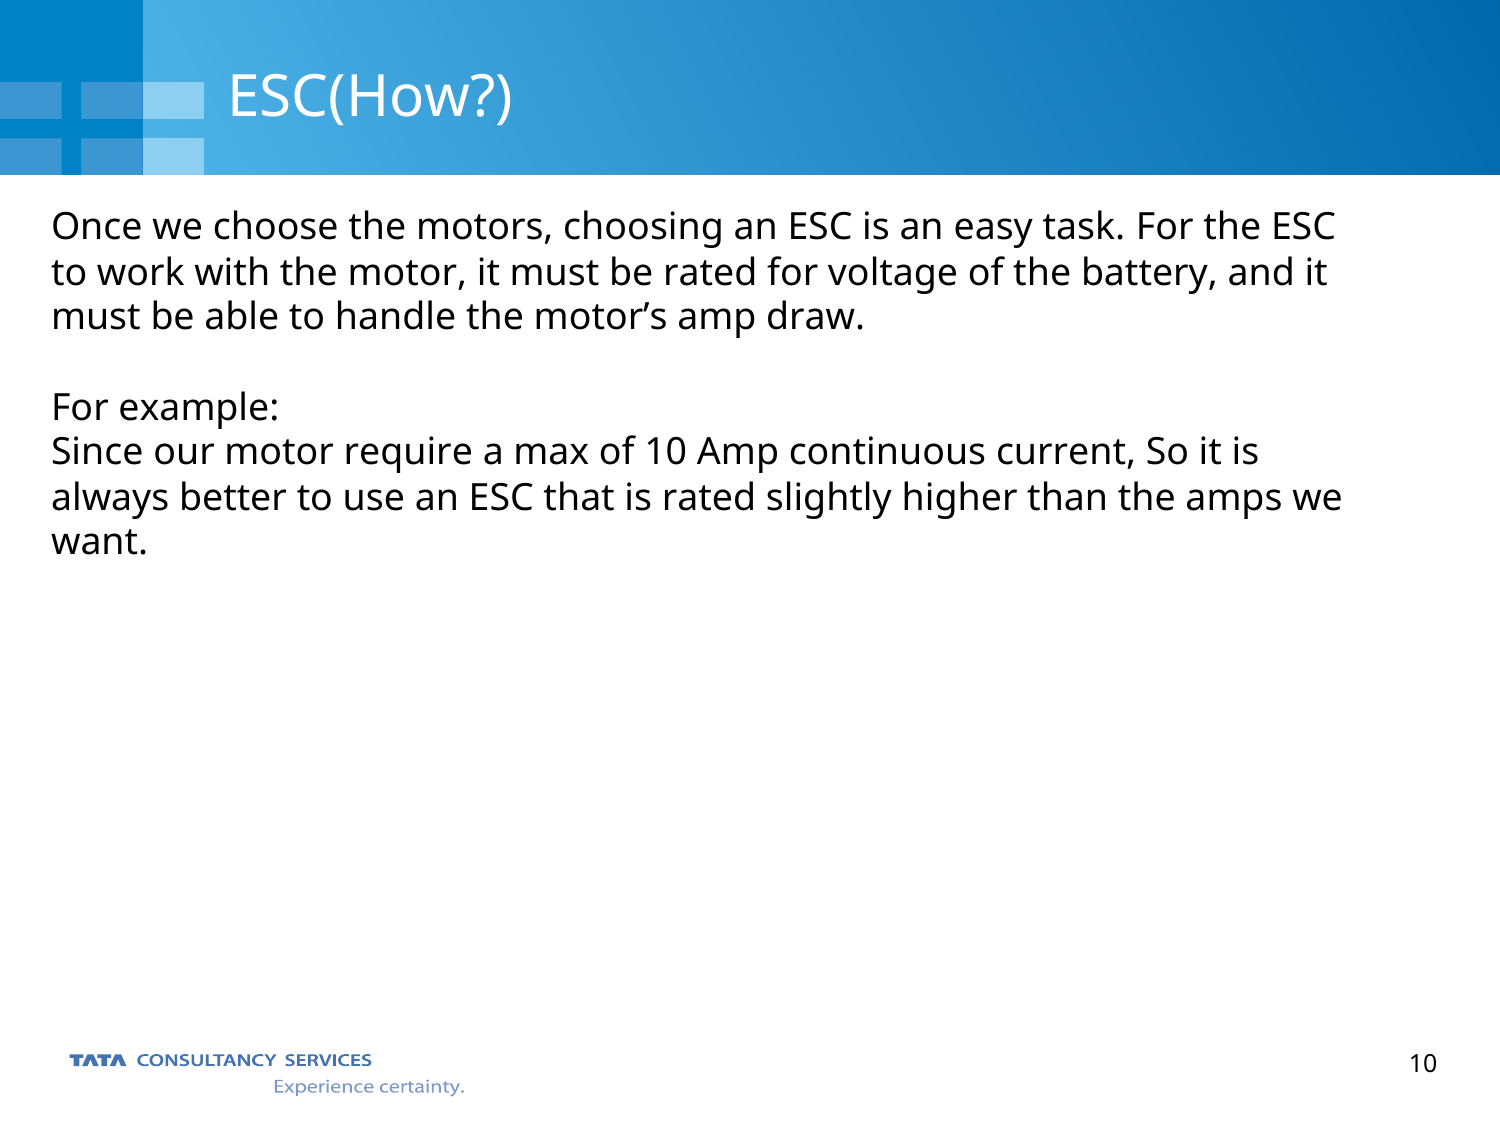

ESC(How?)
Once we choose the motors, choosing an ESC is an easy task. For the ESC to work with the motor, it must be rated for voltage of the battery, and it must be able to handle the motor’s amp draw.
For example:
Since our motor require a max of 10 Amp continuous current, So it is always better to use an ESC that is rated slightly higher than the amps we want.